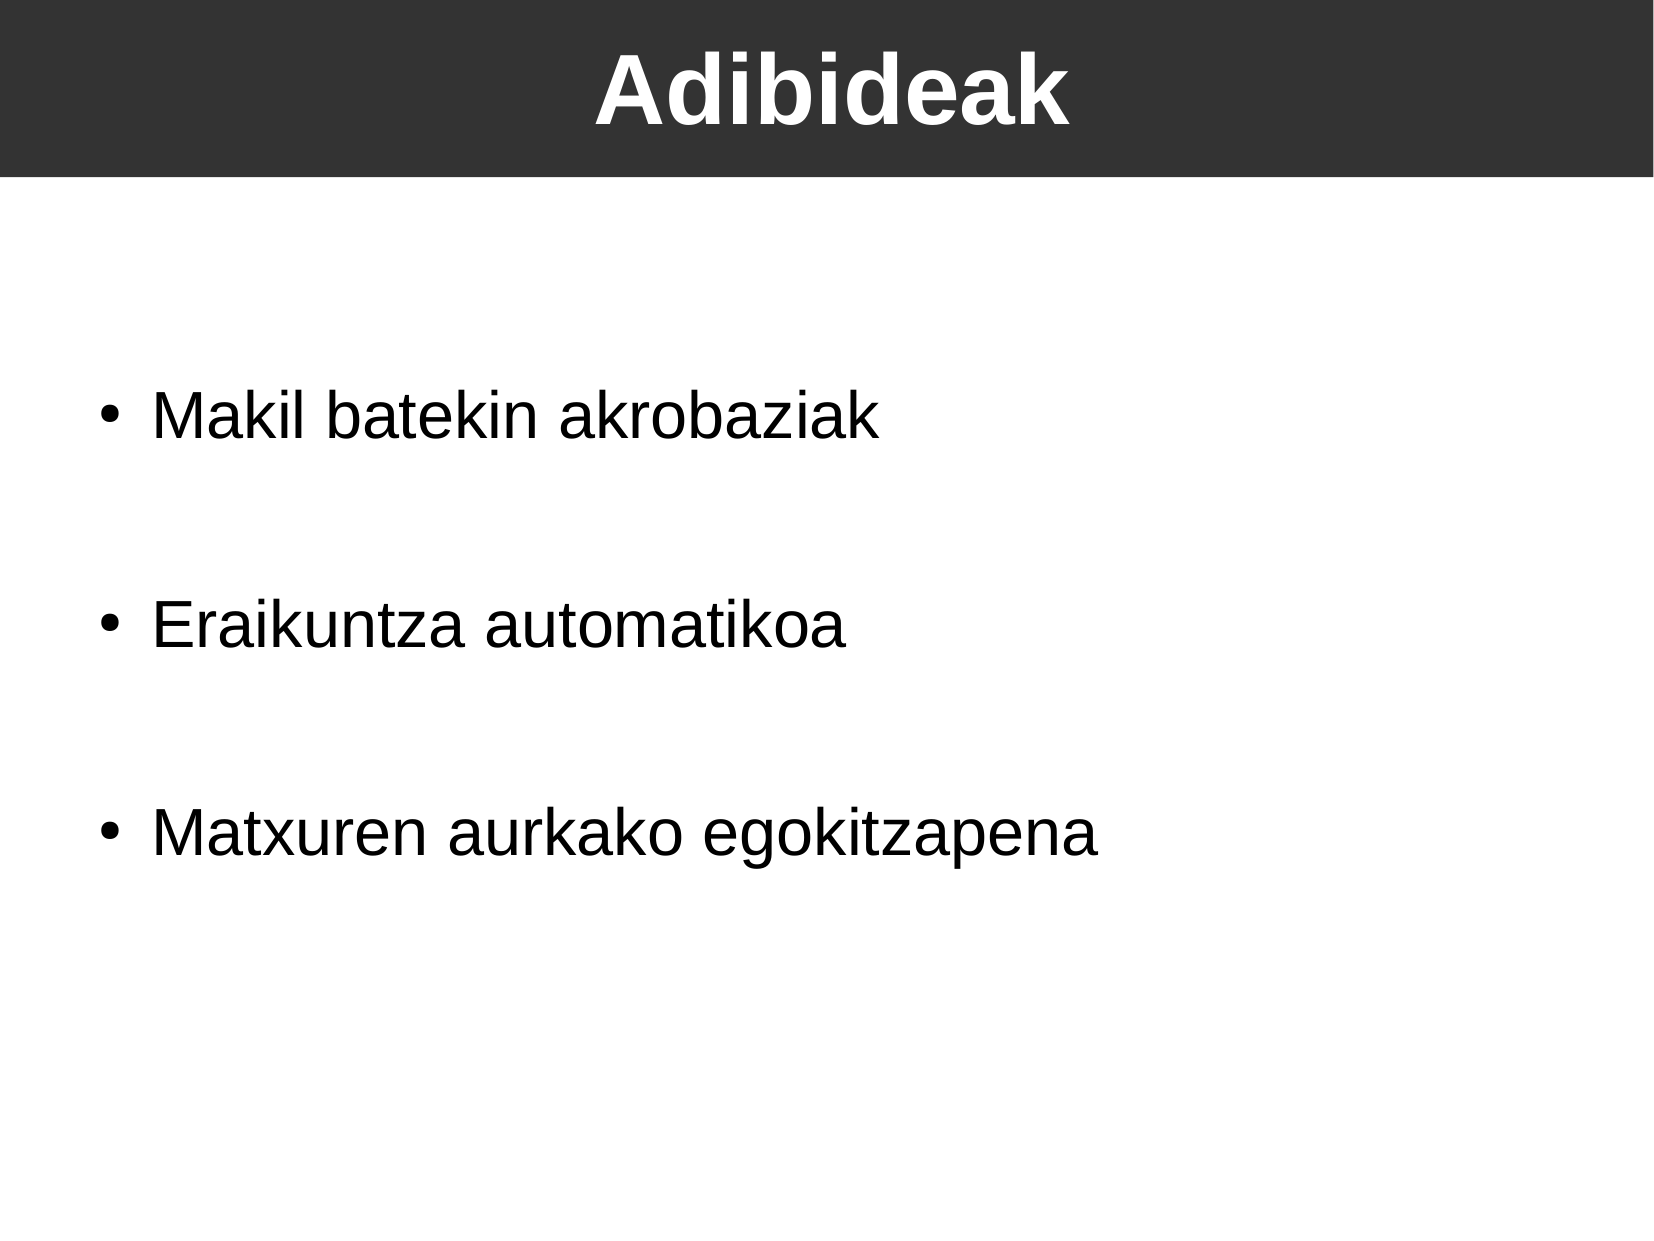

Adibideak
# Makil batekin akrobaziak
Eraikuntza automatikoa
Matxuren aurkako egokitzapena